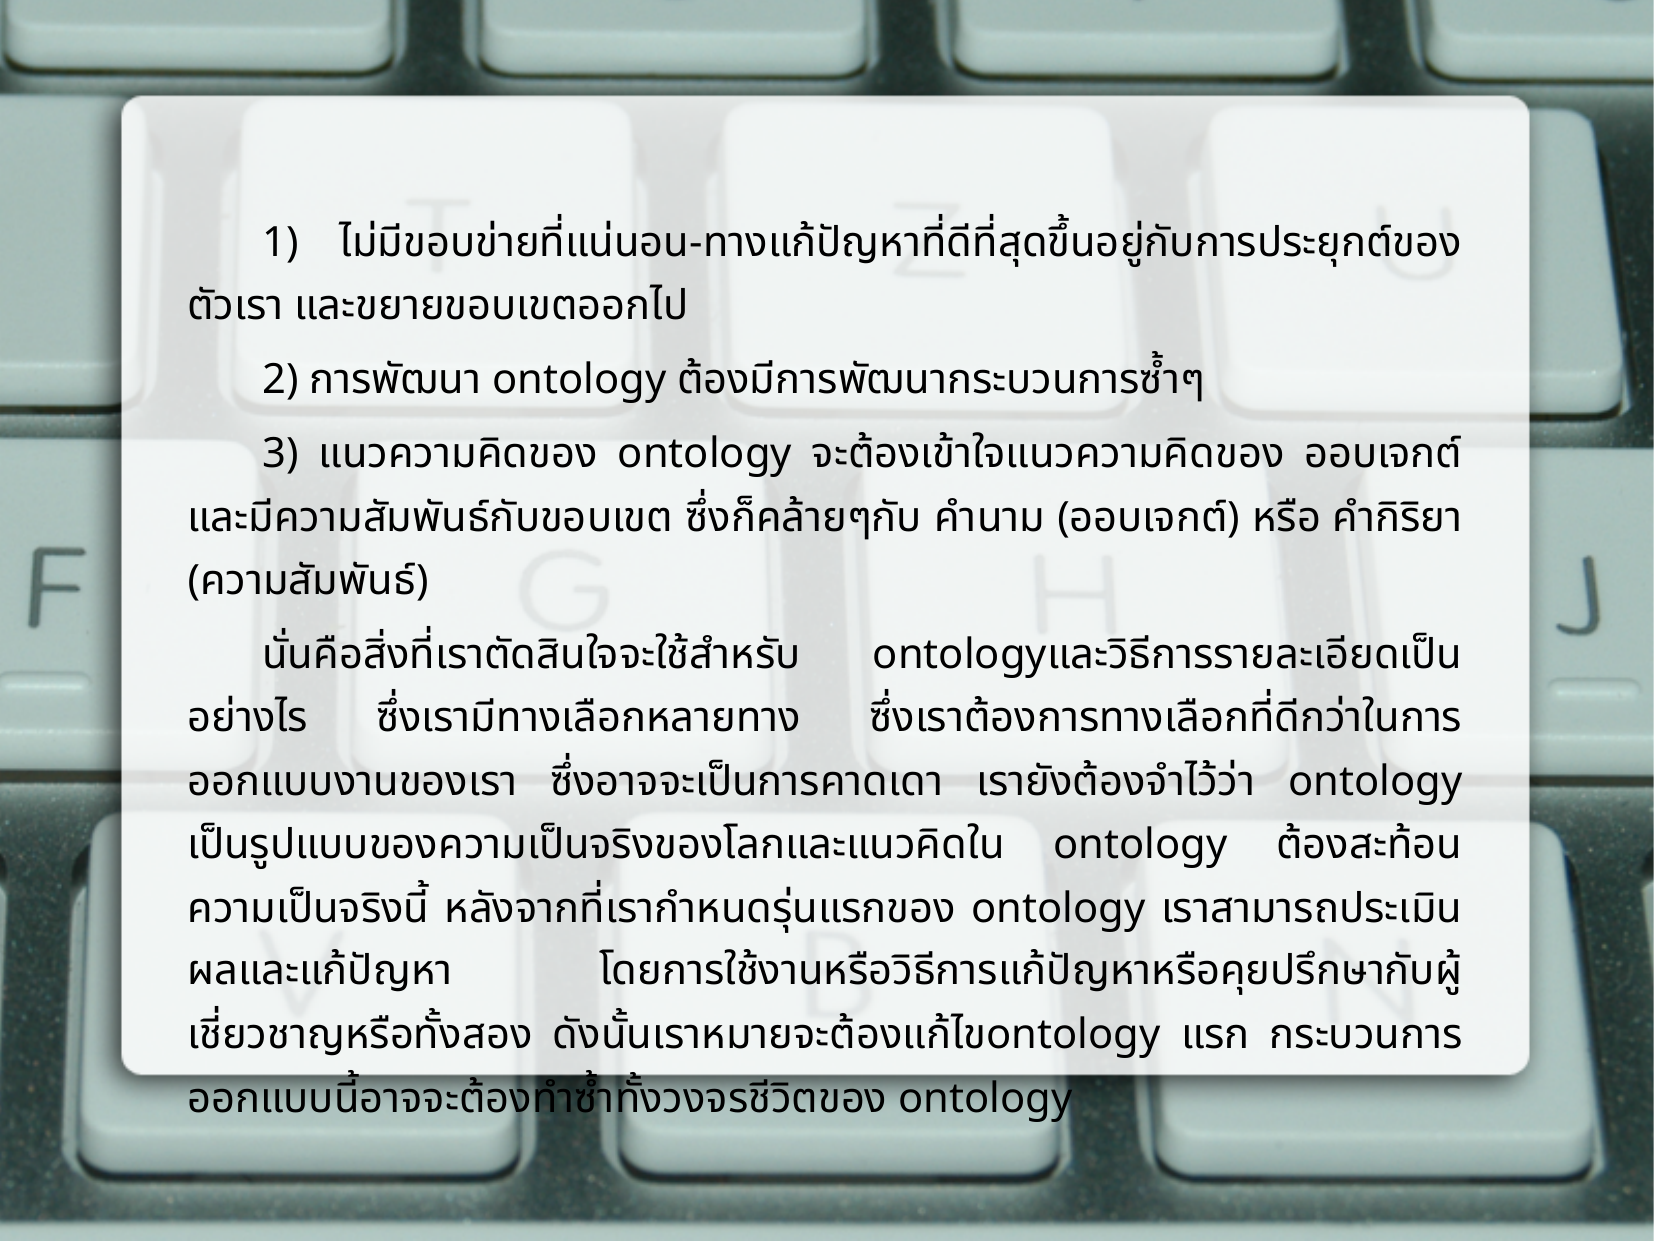

#
1) ไม่มีขอบข่ายที่แน่นอน-ทางแก้ปัญหาที่ดีที่สุดขึ้นอยู่กับการประยุกต์ของตัวเรา และขยายขอบเขตออกไป
2) การพัฒนา ontology ต้องมีการพัฒนากระบวนการซ้ำๆ
3) แนวความคิดของ ontology จะต้องเข้าใจแนวความคิดของ ออบเจกต์ และมีความสัมพันธ์กับขอบเขต ซึ่งก็คล้ายๆกับ คำนาม (ออบเจกต์) หรือ คำกิริยา (ความสัมพันธ์)
นั่นคือสิ่งที่เราตัดสินใจจะใช้สำหรับ ontologyและวิธีการรายละเอียดเป็นอย่างไร ซึ่งเรามีทางเลือกหลายทาง ซึ่งเราต้องการทางเลือกที่ดีกว่าในการออกแบบงานของเรา ซึ่งอาจจะเป็นการคาดเดา เรายังต้องจำไว้ว่า ontology เป็นรูปแบบของความเป็นจริงของโลกและแนวคิดใน ontology ต้องสะท้อนความเป็นจริงนี้ หลังจากที่เรากำหนดรุ่นแรกของ ontology เราสามารถประเมินผลและแก้ปัญหา โดยการใช้งานหรือวิธีการแก้ปัญหาหรือคุยปรึกษากับผู้เชี่ยวชาญหรือทั้งสอง ดังนั้นเราหมายจะต้องแก้ไขontology แรก กระบวนการออกแบบนี้อาจจะต้องทำซ้ำทั้งวงจรชีวิตของ ontology